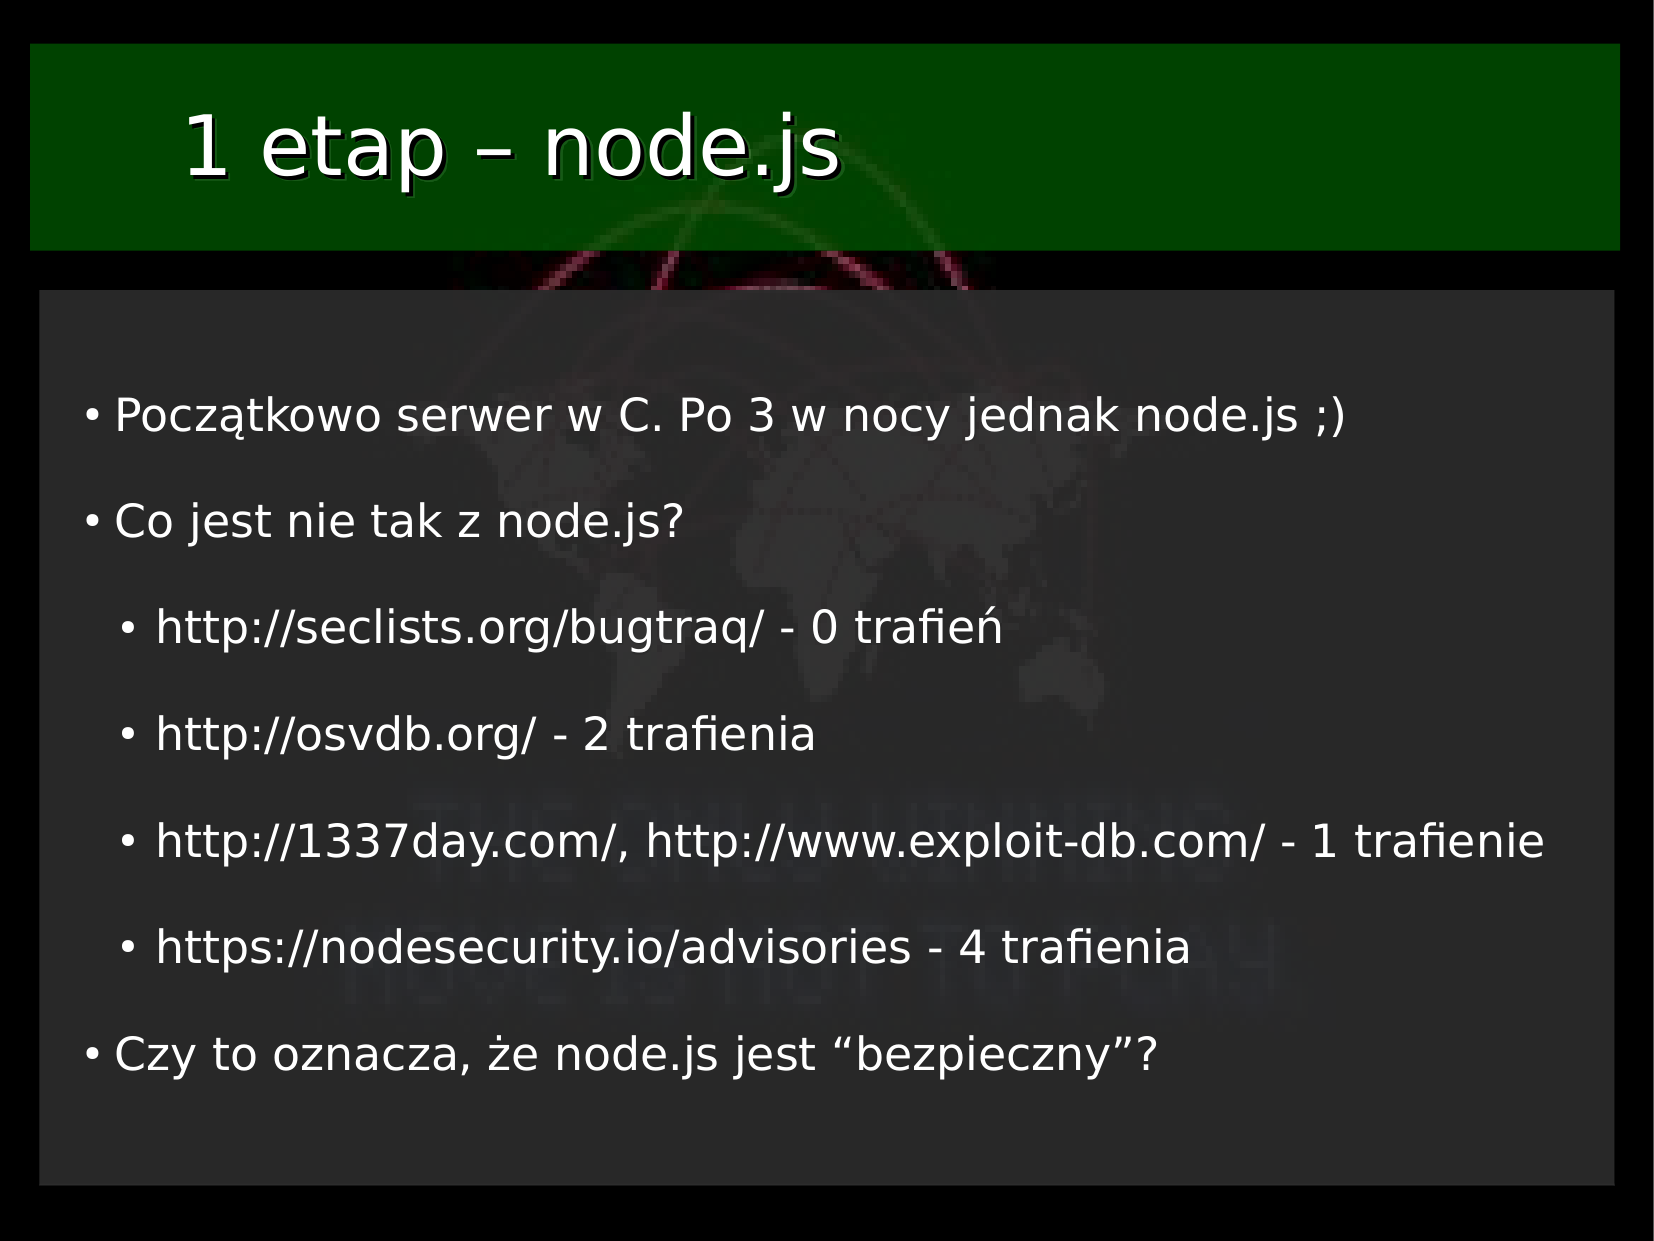

# 1 etap – node.js
 Początkowo serwer w C. Po 3 w nocy jednak node.js ;)
 Co jest nie tak z node.js?
http://seclists.org/bugtraq/ - 0 trafień
http://osvdb.org/ - 2 trafienia
http://1337day.com/, http://www.exploit-db.com/ - 1 trafienie
https://nodesecurity.io/advisories - 4 trafienia
 Czy to oznacza, że node.js jest “bezpieczny”?